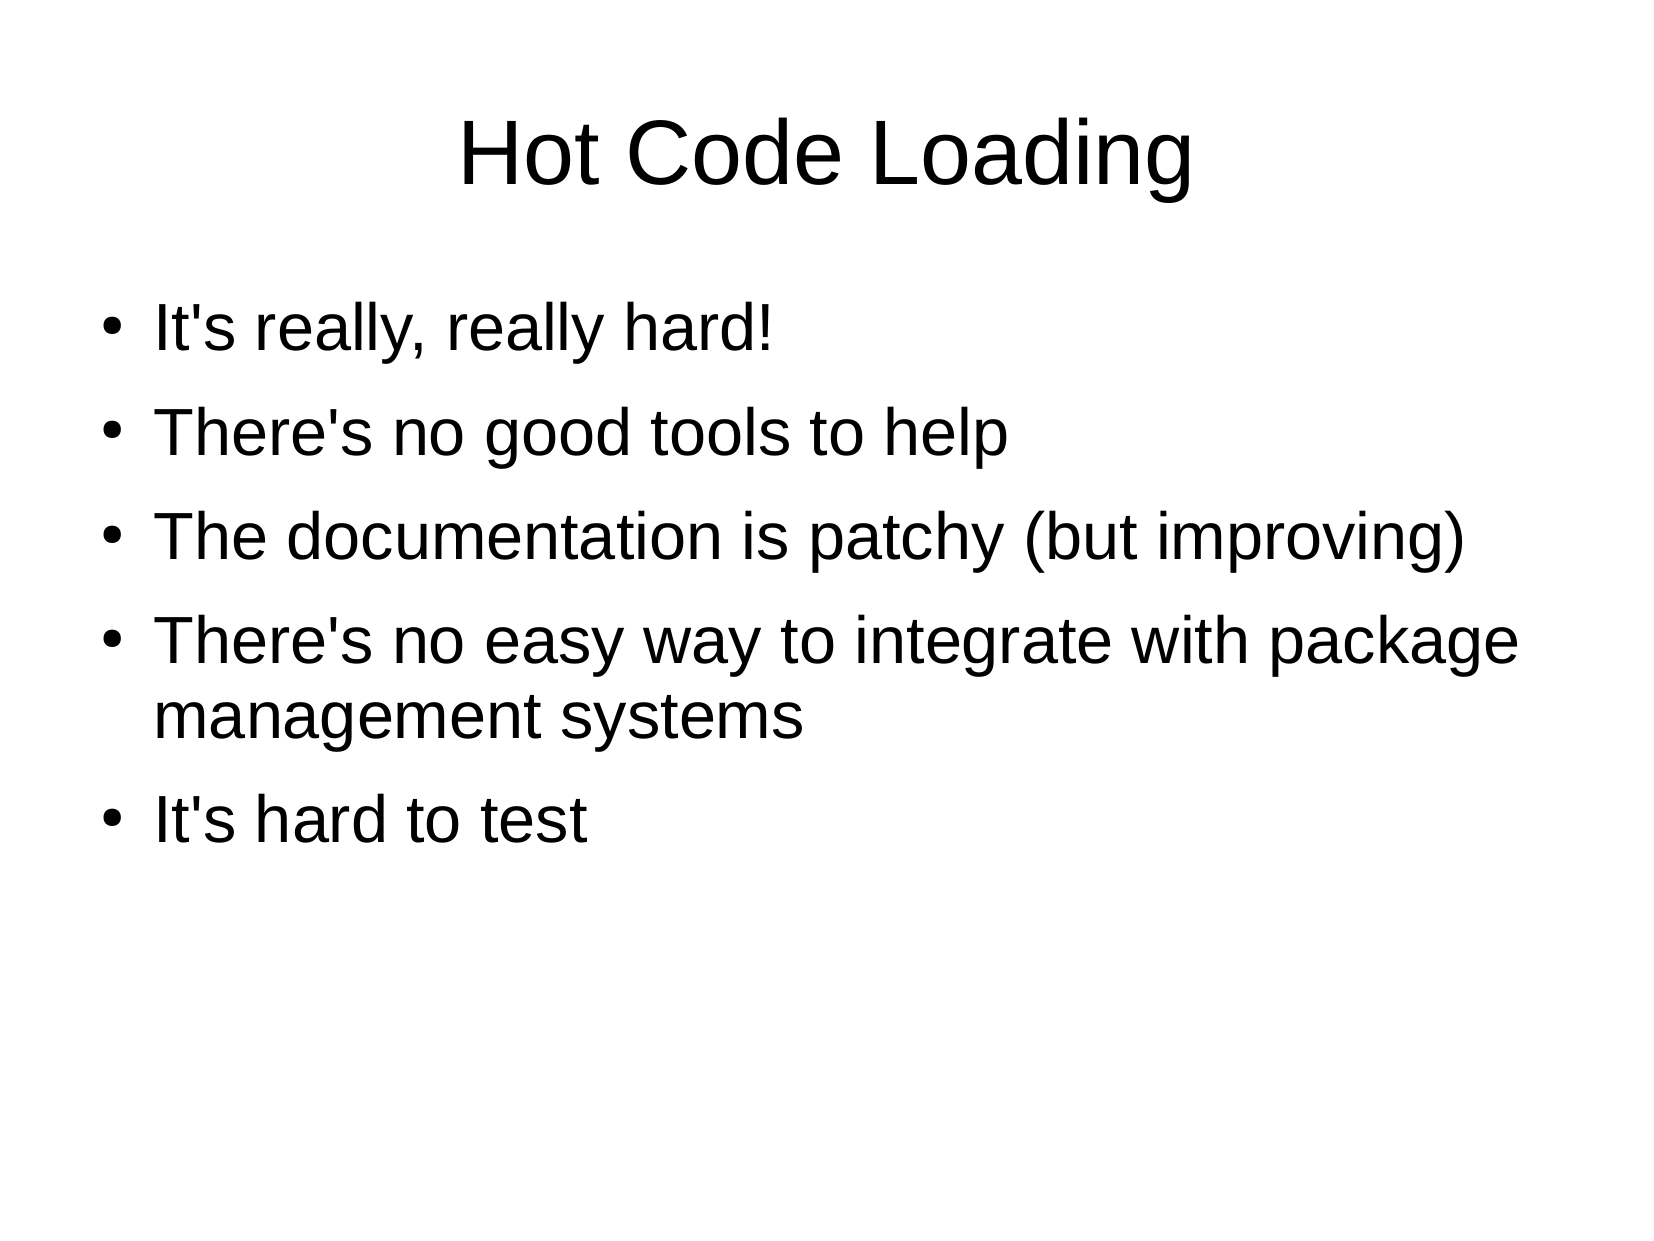

# Hot Code Loading
It's really, really hard!
There's no good tools to help
The documentation is patchy (but improving)
There's no easy way to integrate with package management systems
It's hard to test